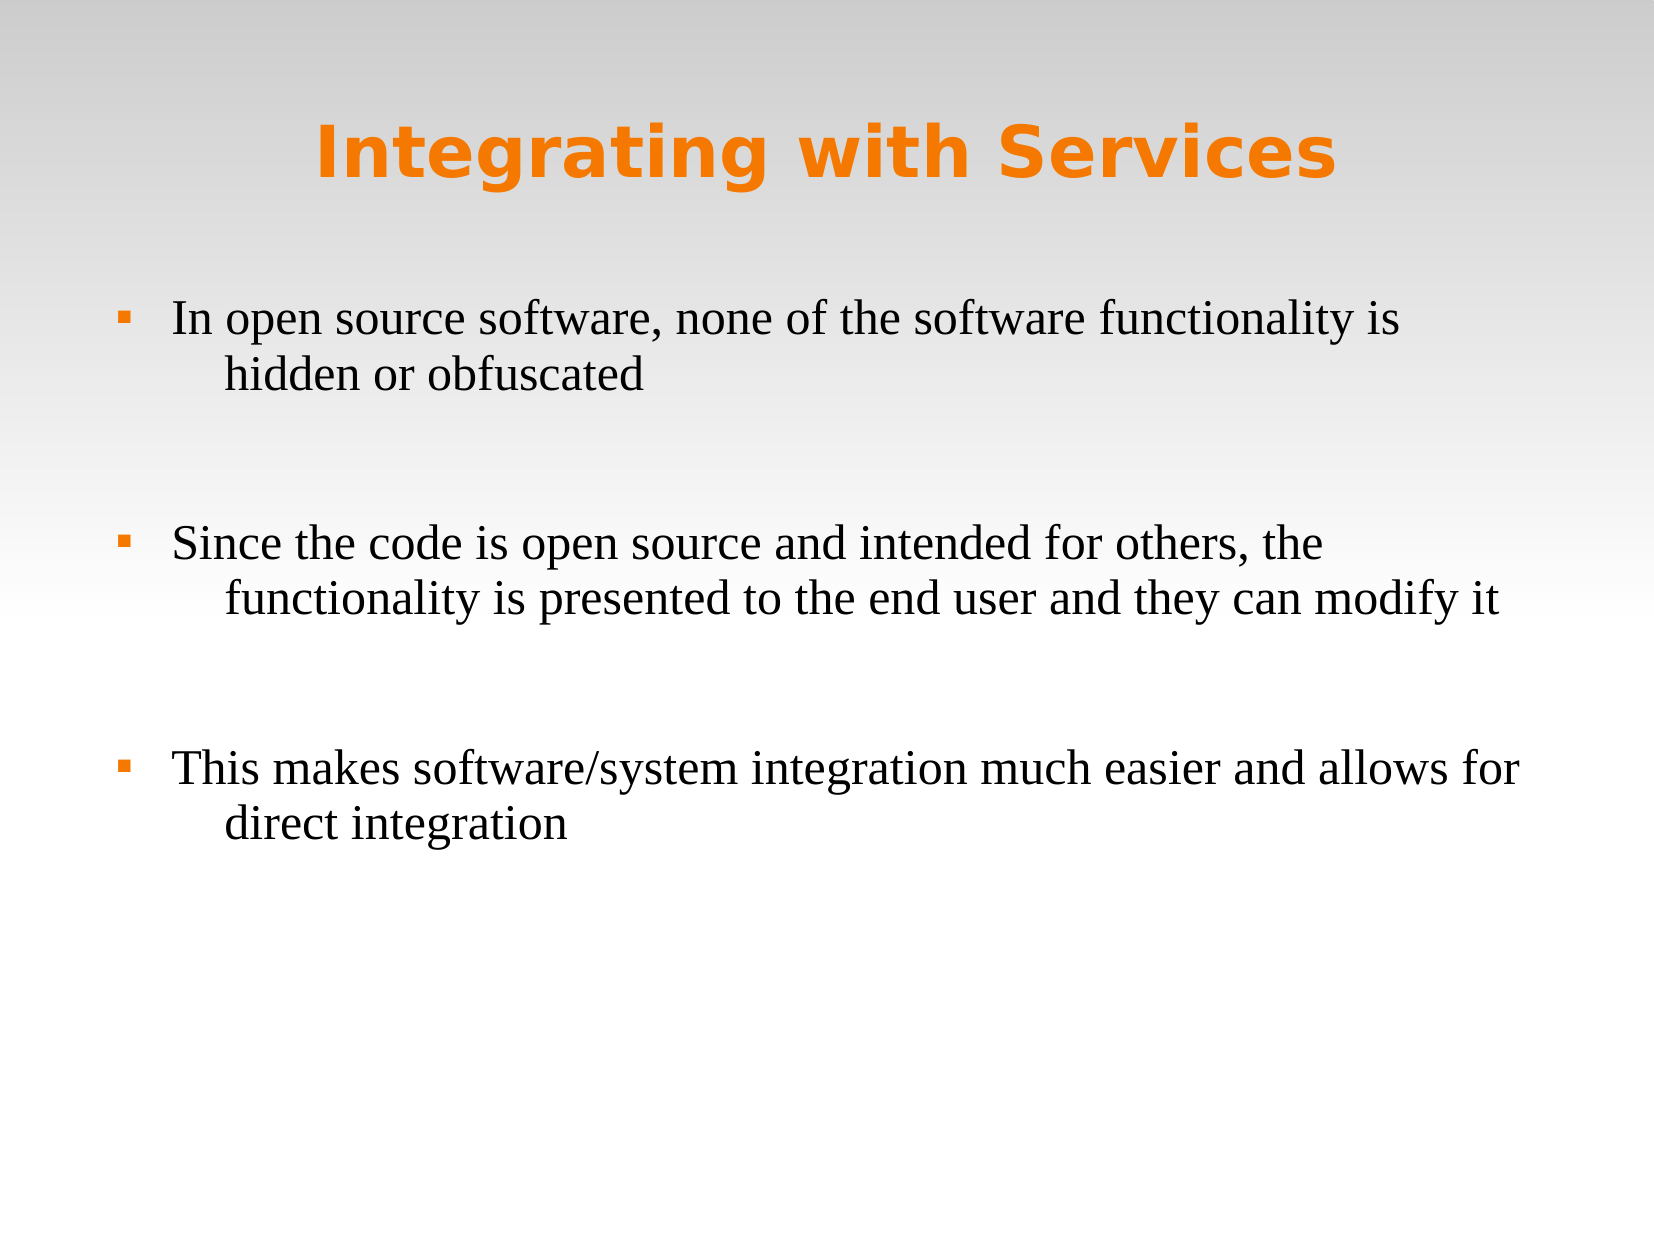

# Integrating with Services
In open source software, none of the software functionality is
hidden or obfuscated
Since the code is open source and intended for others, the functionality is presented to the end user and they can modify it
This makes software/system integration much easier and allows for direct integration